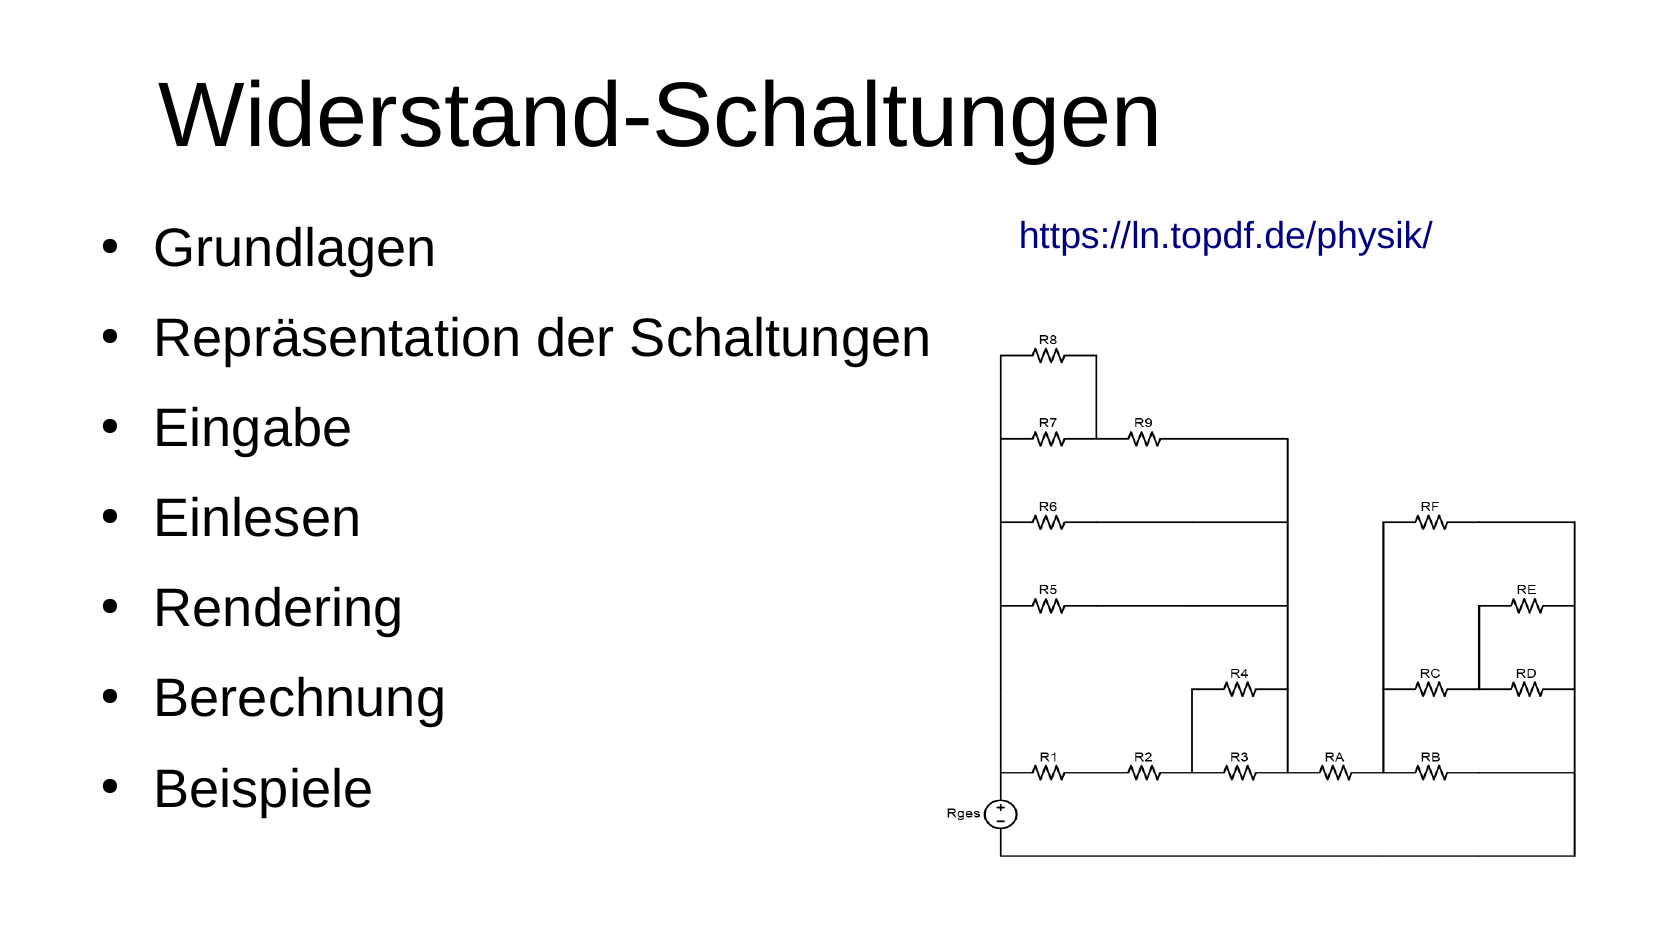

# Widerstand-Schaltungen
https://ln.topdf.de/physik/
Grundlagen
Repräsentation der Schaltungen
Eingabe
Einlesen
Rendering
Berechnung
Beispiele